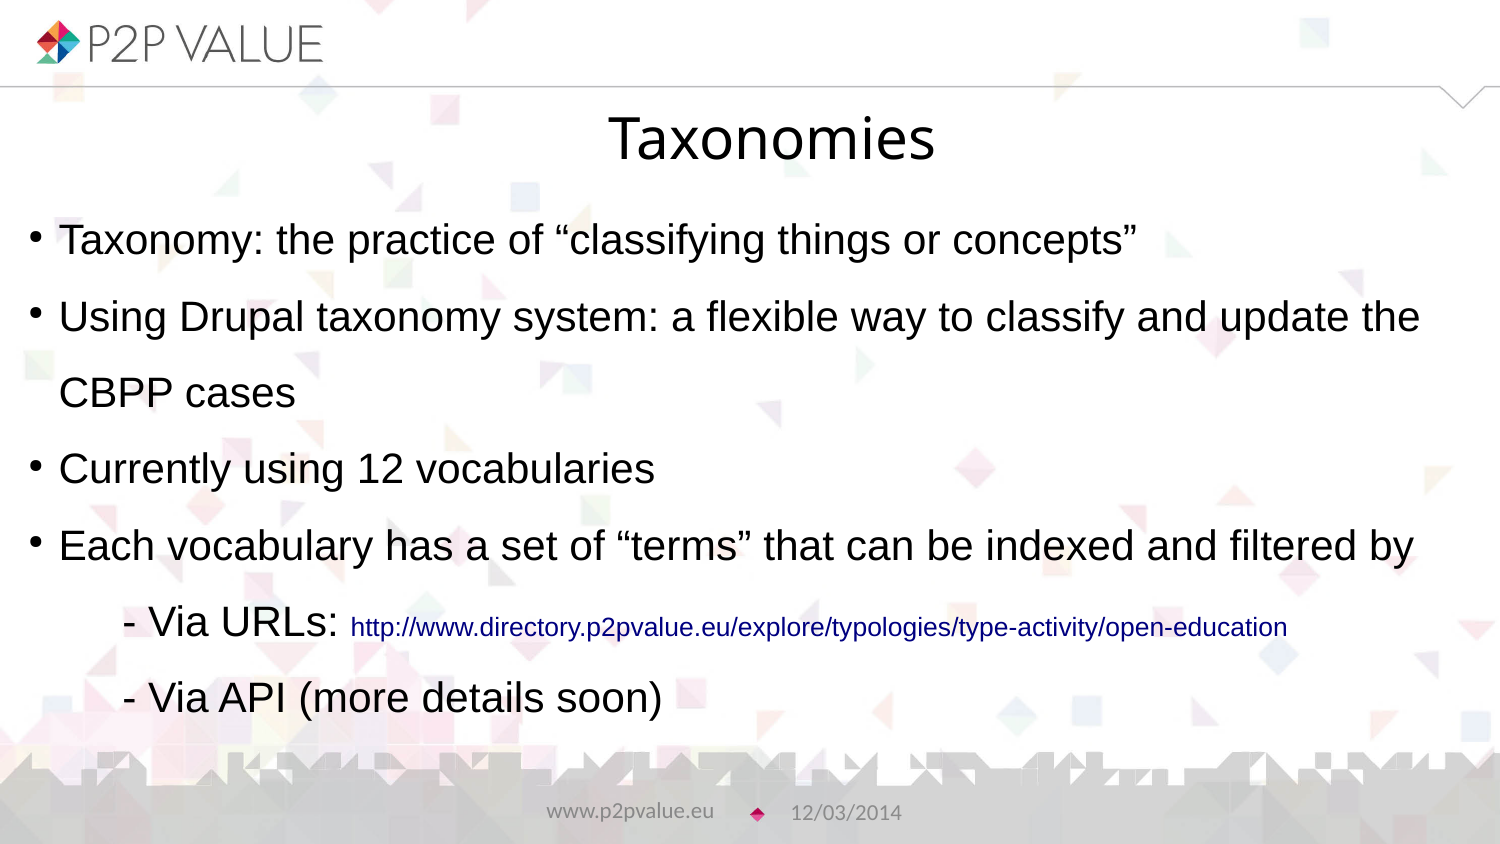

# Taxonomies
Taxonomy: the practice of “classifying things or concepts”
Using Drupal taxonomy system: a flexible way to classify and update the CBPP cases
Currently using 12 vocabularies
Each vocabulary has a set of “terms” that can be indexed and filtered by
	- Via URLs: http://www.directory.p2pvalue.eu/explore/typologies/type-activity/open-education
	- Via API (more details soon)
12/03/2014
www.p2pvalue.eu